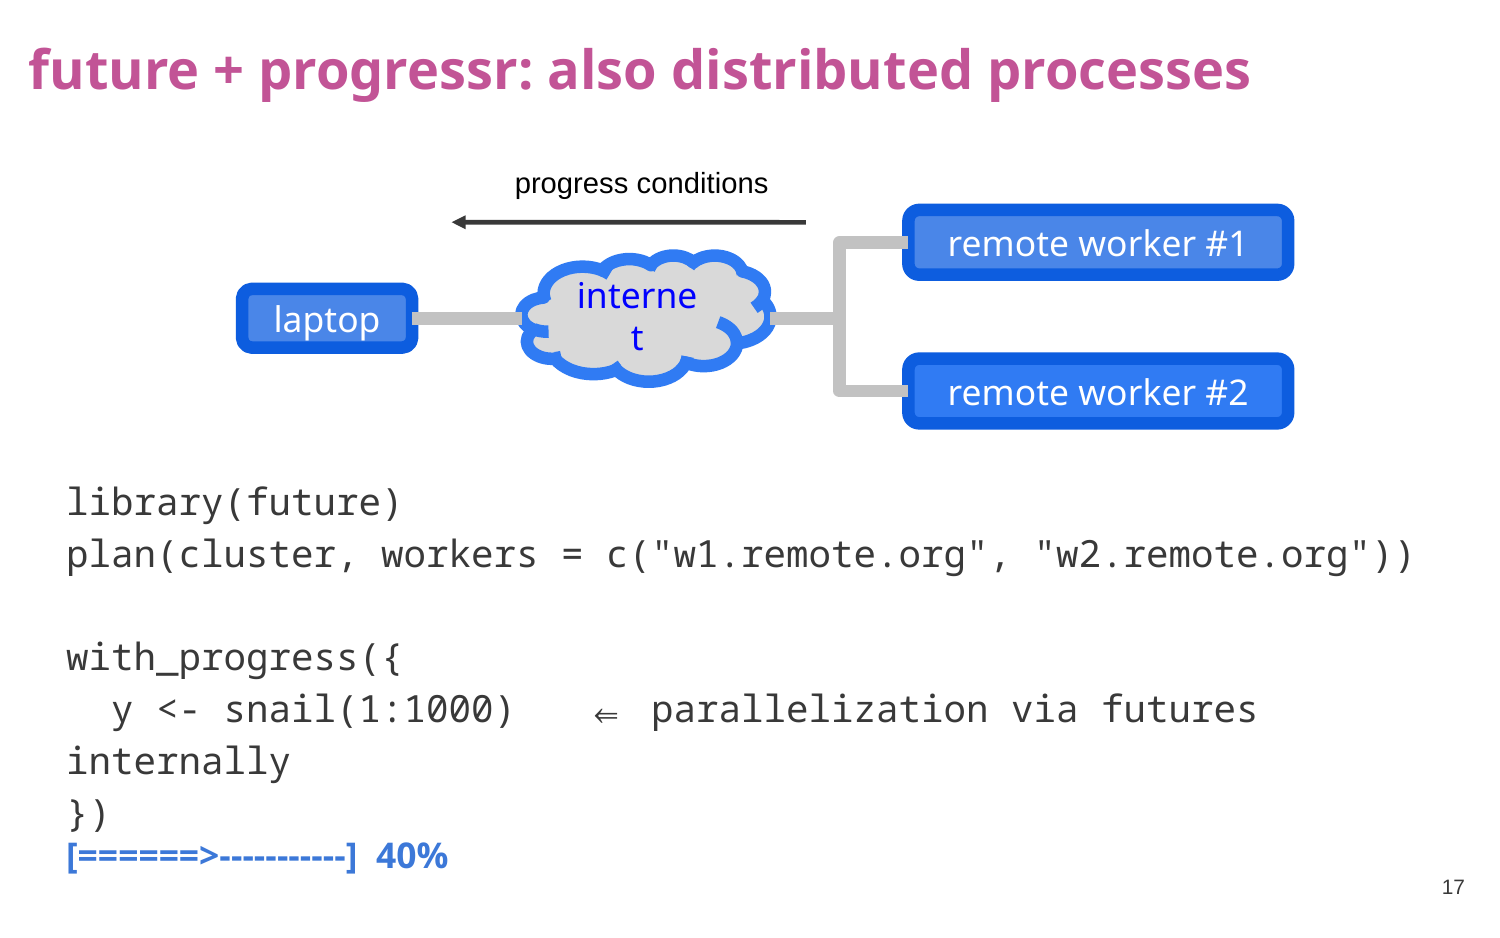

# future + progressr: also distributed processes
progress conditions
remote worker #1
internet
laptop
remote worker #2
library(future)
plan(cluster, workers = c("w1.remote.org", "w2.remote.org"))
with_progress({
 y <- snail(1:1000) ⇐ parallelization via futures internally
})
[======>-----------] 40%